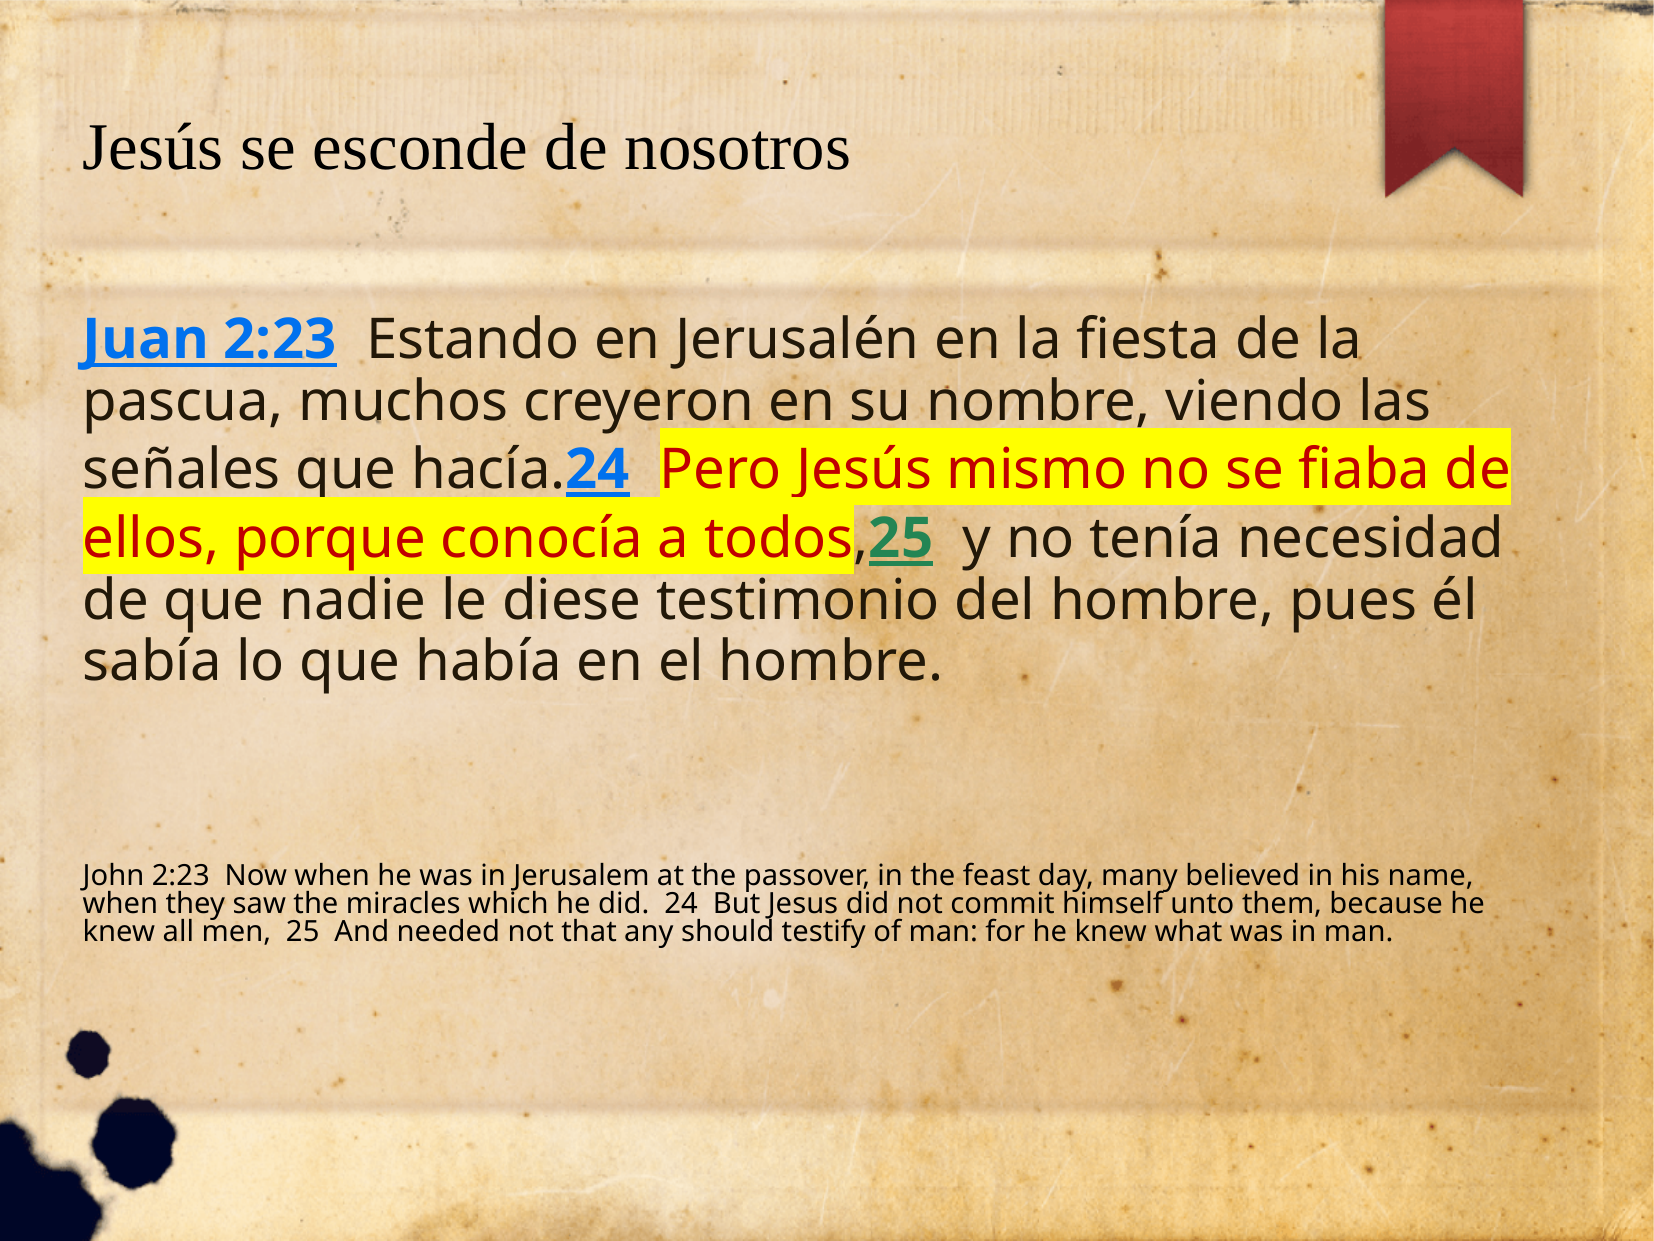

# Jesús se esconde de nosotros
Juan 2:23  Estando en Jerusalén en la fiesta de la pascua, muchos creyeron en su nombre, viendo las señales que hacía.24  Pero Jesús mismo no se fiaba de ellos, porque conocía a todos,25  y no tenía necesidad de que nadie le diese testimonio del hombre, pues él sabía lo que había en el hombre.
John 2:23  Now when he was in Jerusalem at the passover, in the feast day, many believed in his name, when they saw the miracles which he did. 24  But Jesus did not commit himself unto them, because he knew all men, 25  And needed not that any should testify of man: for he knew what was in man.